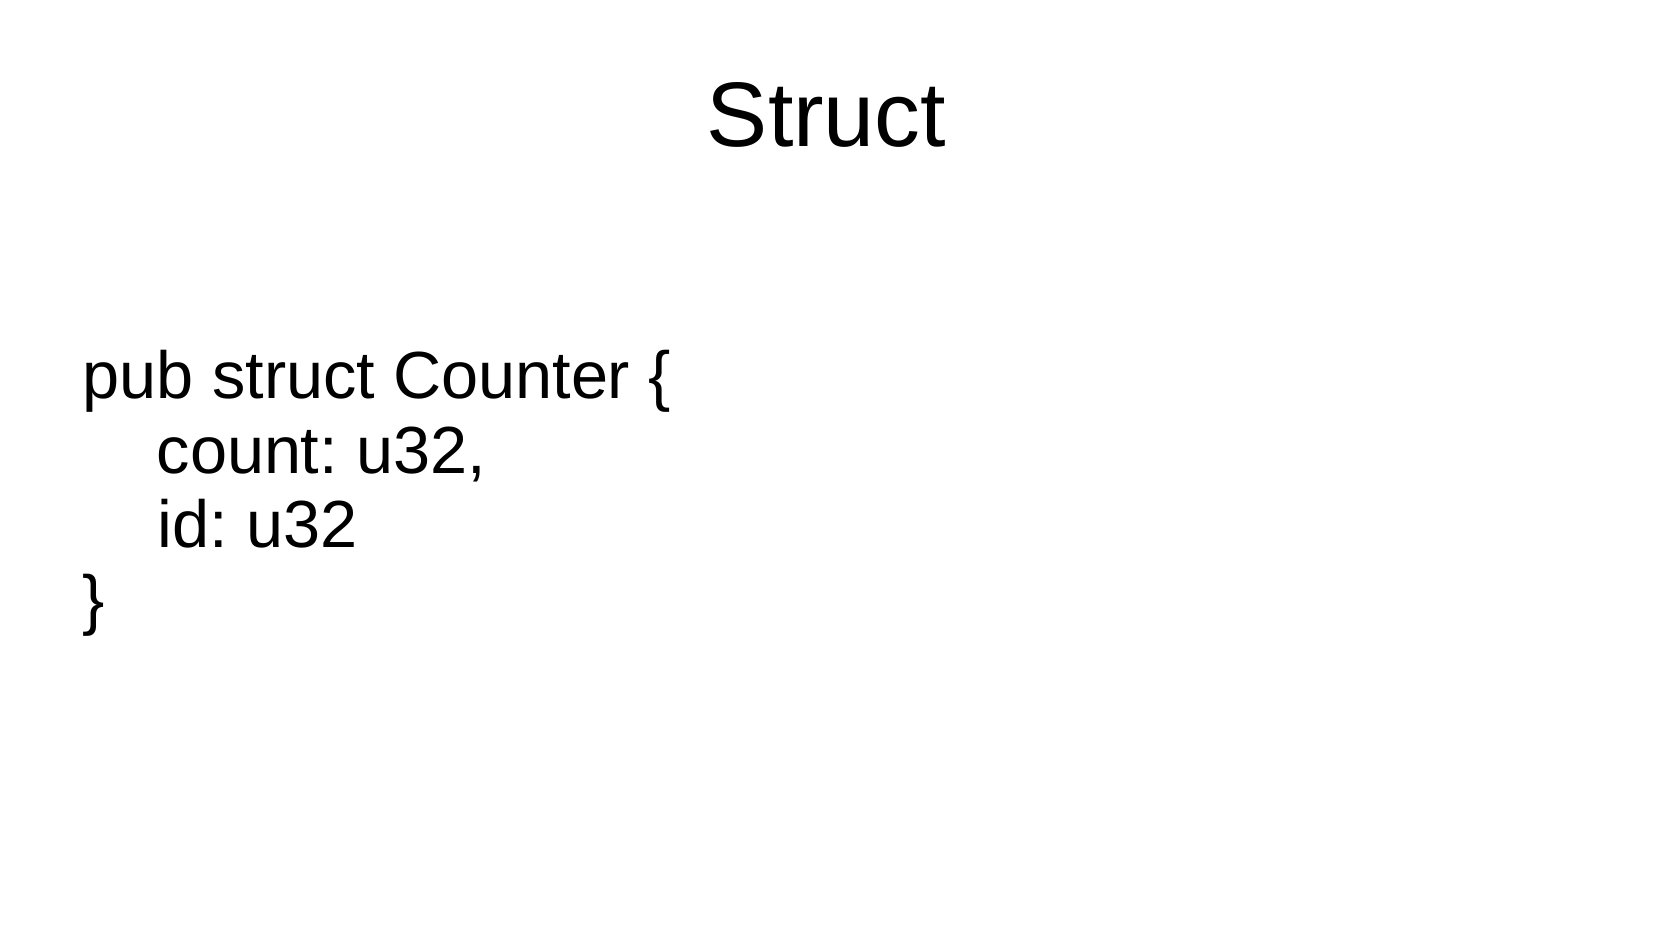

# Struct
pub struct Counter {
 count: u32,
	id: u32
}